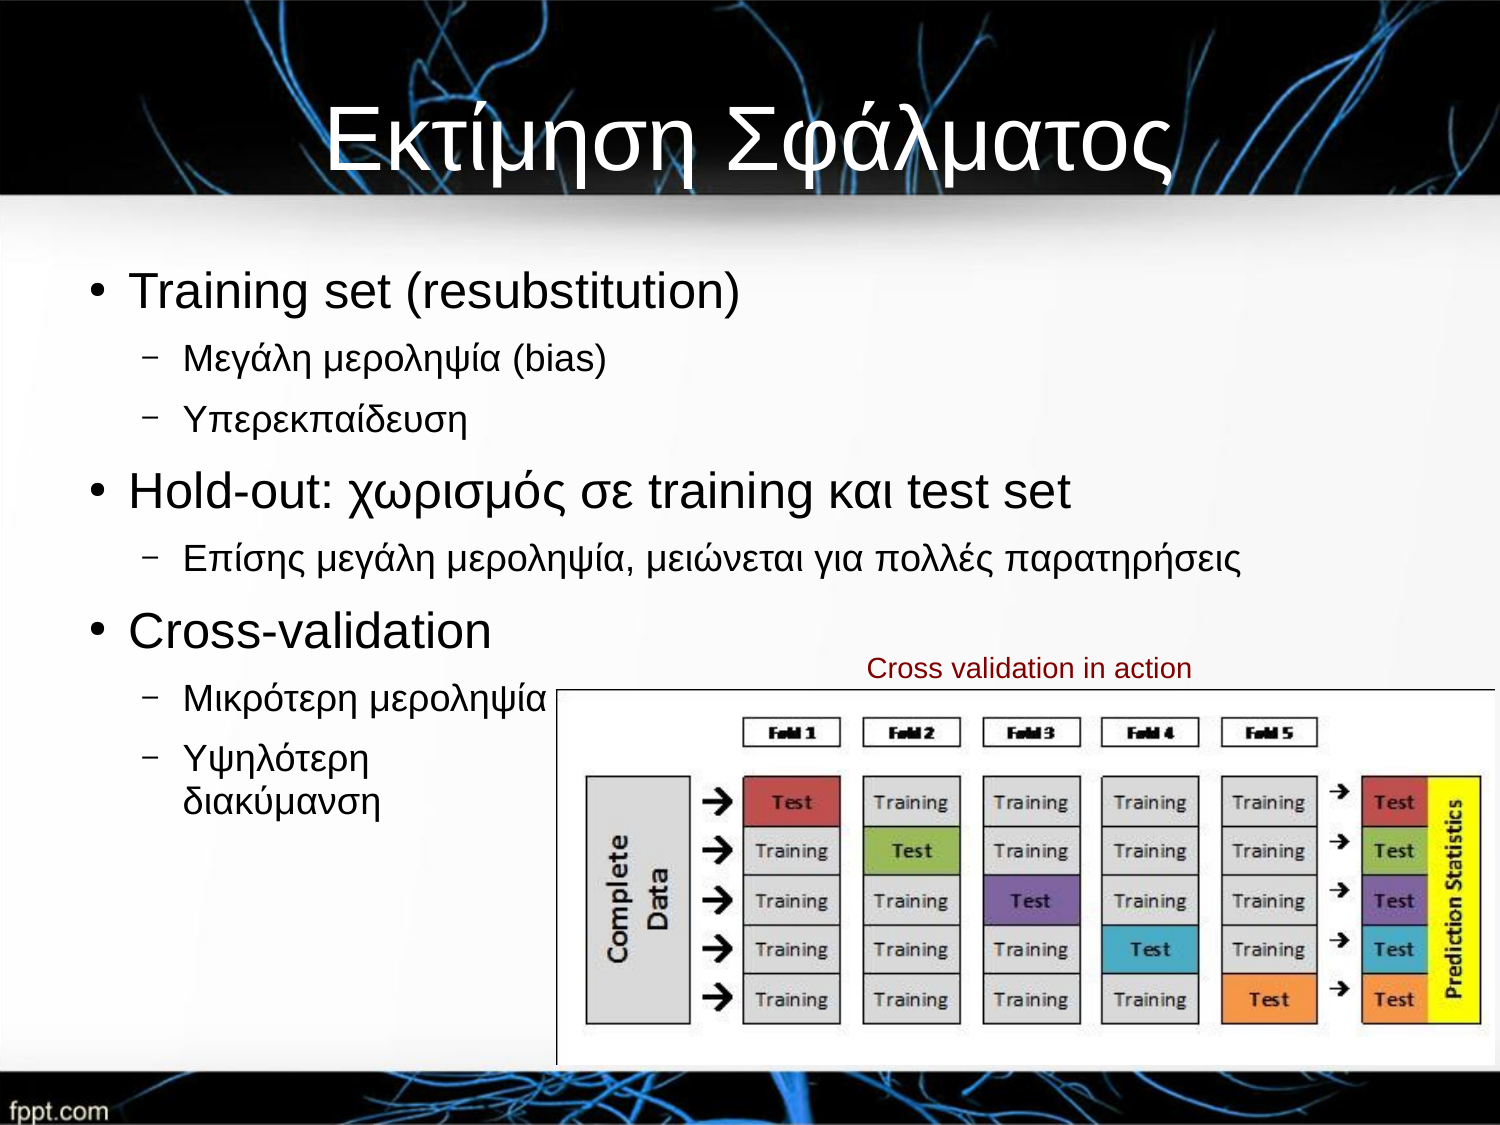

# Εκτίμηση Σφάλματος
Training set (resubstitution)
Μεγάλη μεροληψία (bias)
Υπερεκπαίδευση
Hold-out: χωρισμός σε training και test set
Επίσης μεγάλη μεροληψία, μειώνεται για πολλές παρατηρήσεις
Cross-validation
Μικρότερη μεροληψία
Υψηλότερη
διακύμανση
Cross validation in action